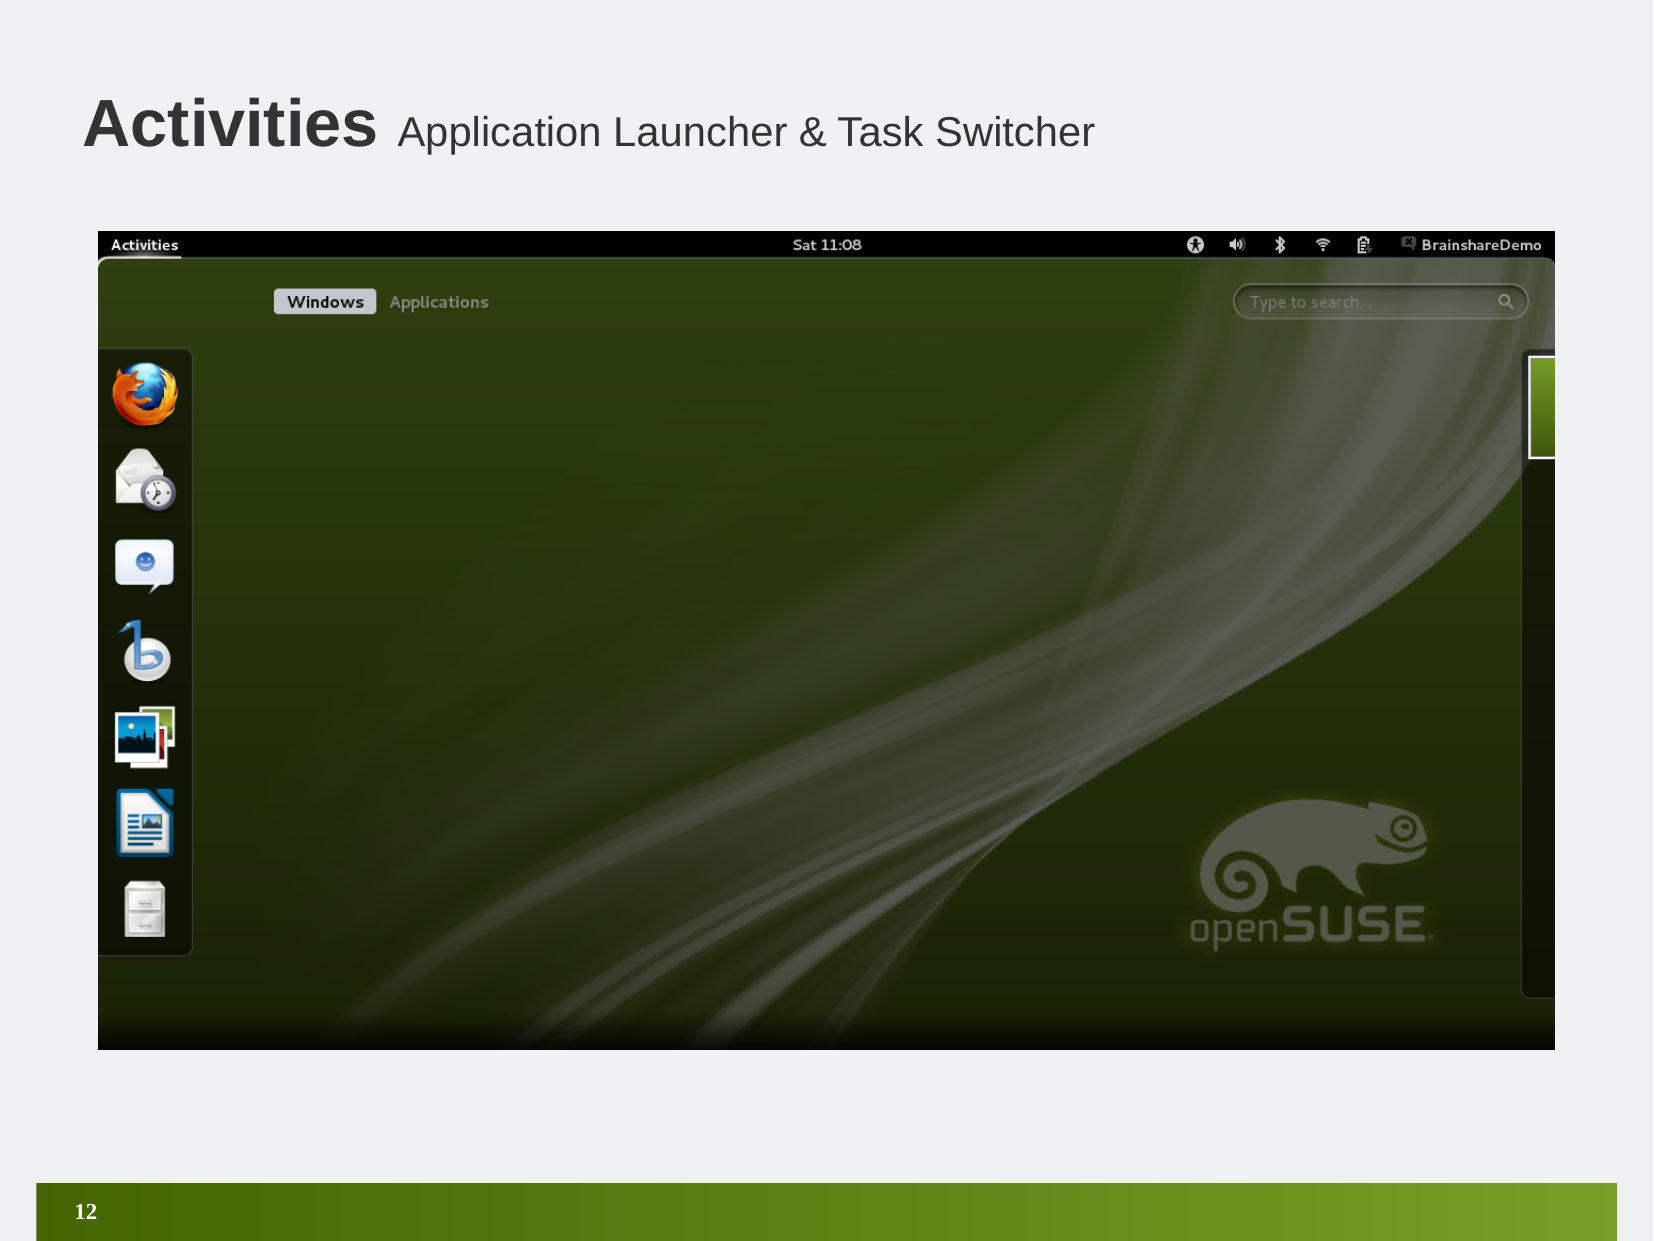

# Activities Application Launcher & Task Switcher
12